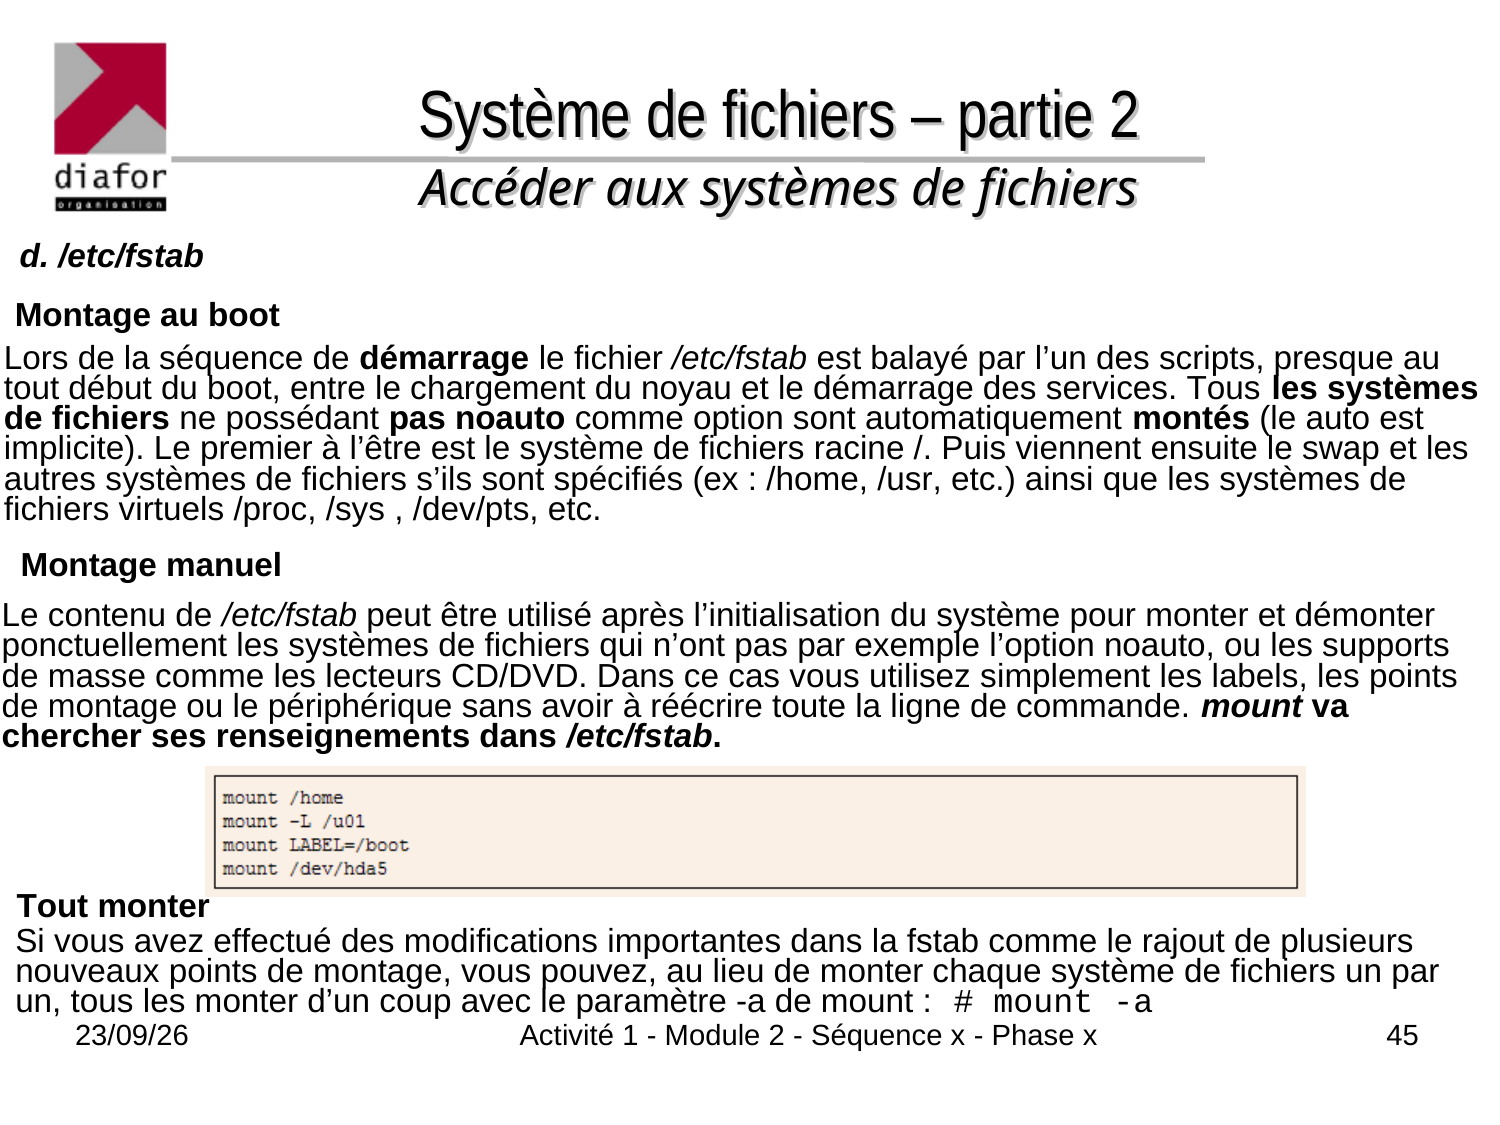

# Système de fichiers – partie 2 Accéder aux systèmes de fichiers
d. /etc/fstab
Montage au boot
Lors de la séquence de démarrage le fichier /etc/fstab est balayé par l’un des scripts, presque au tout début du boot, entre le chargement du noyau et le démarrage des services. Tous les systèmes de fichiers ne possédant pas noauto comme option sont automatiquement montés (le auto est implicite). Le premier à l’être est le système de fichiers racine /. Puis viennent ensuite le swap et les autres systèmes de fichiers s’ils sont spécifiés (ex : /home, /usr, etc.) ainsi que les systèmes de fichiers virtuels /proc, /sys , /dev/pts, etc.
Montage manuel
Le contenu de /etc/fstab peut être utilisé après l’initialisation du système pour monter et démonter ponctuellement les systèmes de fichiers qui n’ont pas par exemple l’option noauto, ou les supports de masse comme les lecteurs CD/DVD. Dans ce cas vous utilisez simplement les labels, les points de montage ou le périphérique sans avoir à réécrire toute la ligne de commande. mount va chercher ses renseignements dans /etc/fstab.
Tout monter
Si vous avez effectué des modifications importantes dans la fstab comme le rajout de plusieurs nouveaux points de montage, vous pouvez, au lieu de monter chaque système de fichiers un par un, tous les monter d’un coup avec le paramètre -a de mount : # mount -a
Activité 1 - Module 2 - Séquence x - Phase x
45